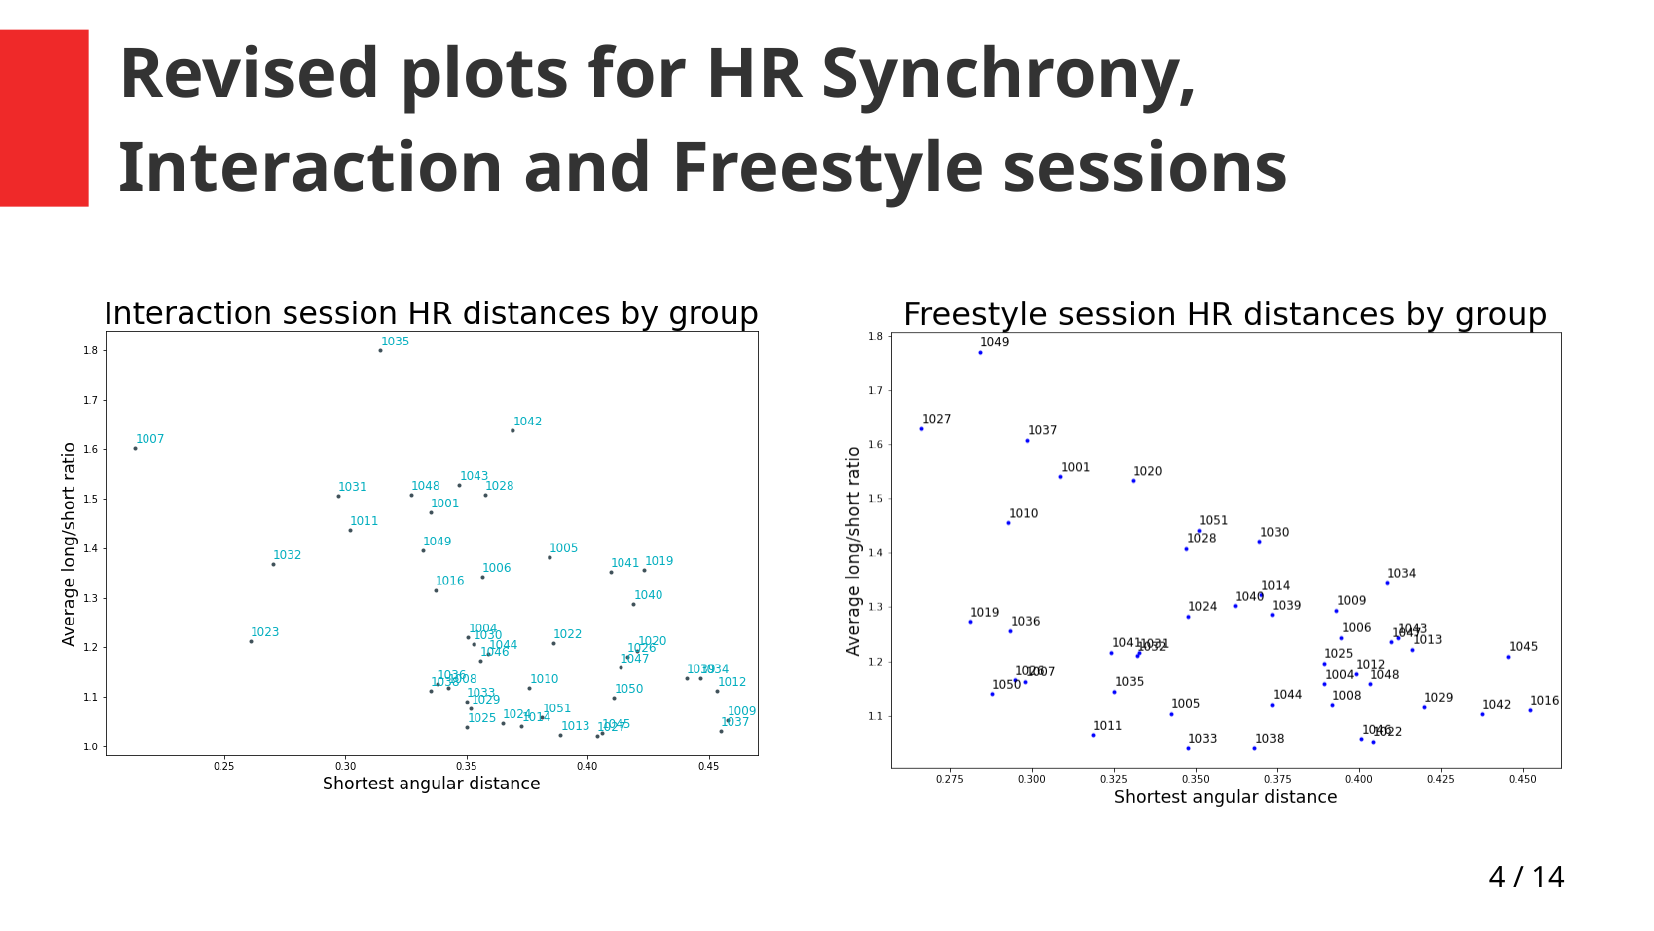

# Revised plots for HR Synchrony, Interaction and Freestyle sessions
4